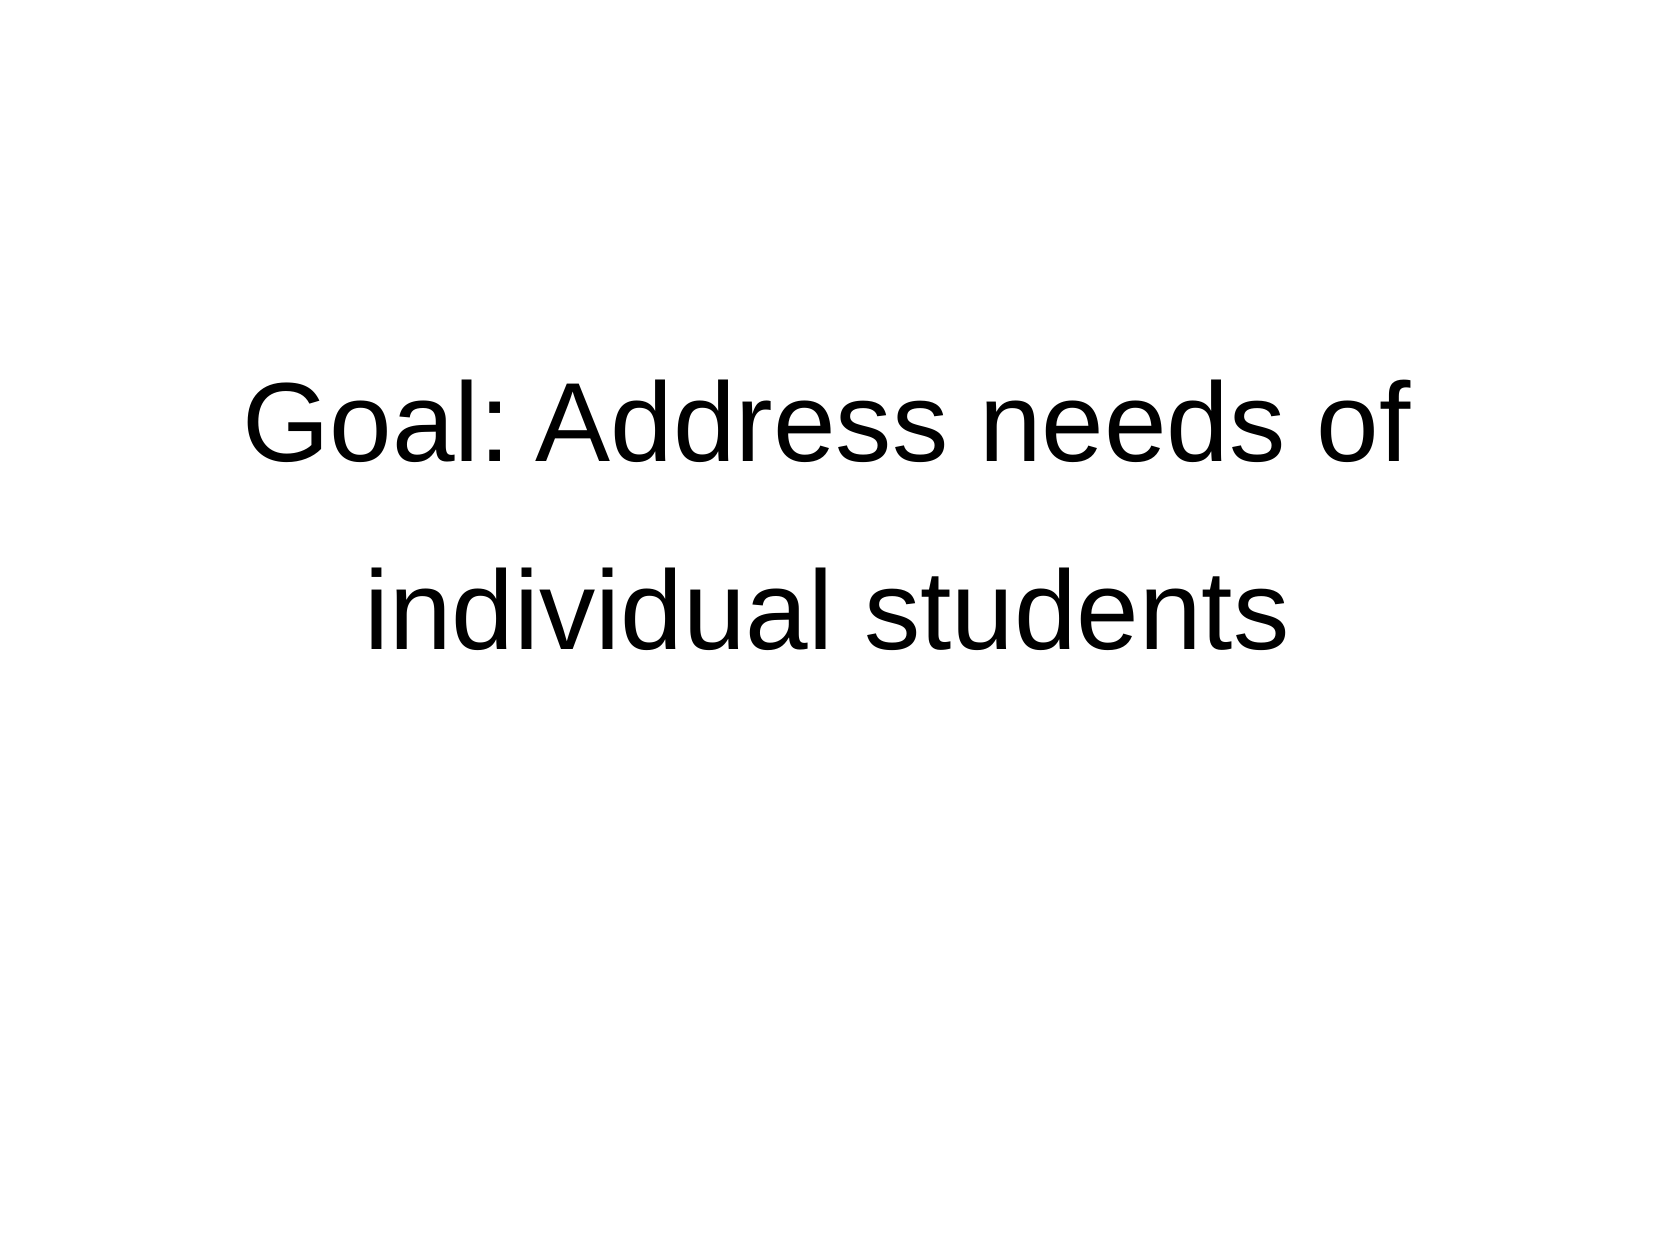

# Goal: Address needs of individual students